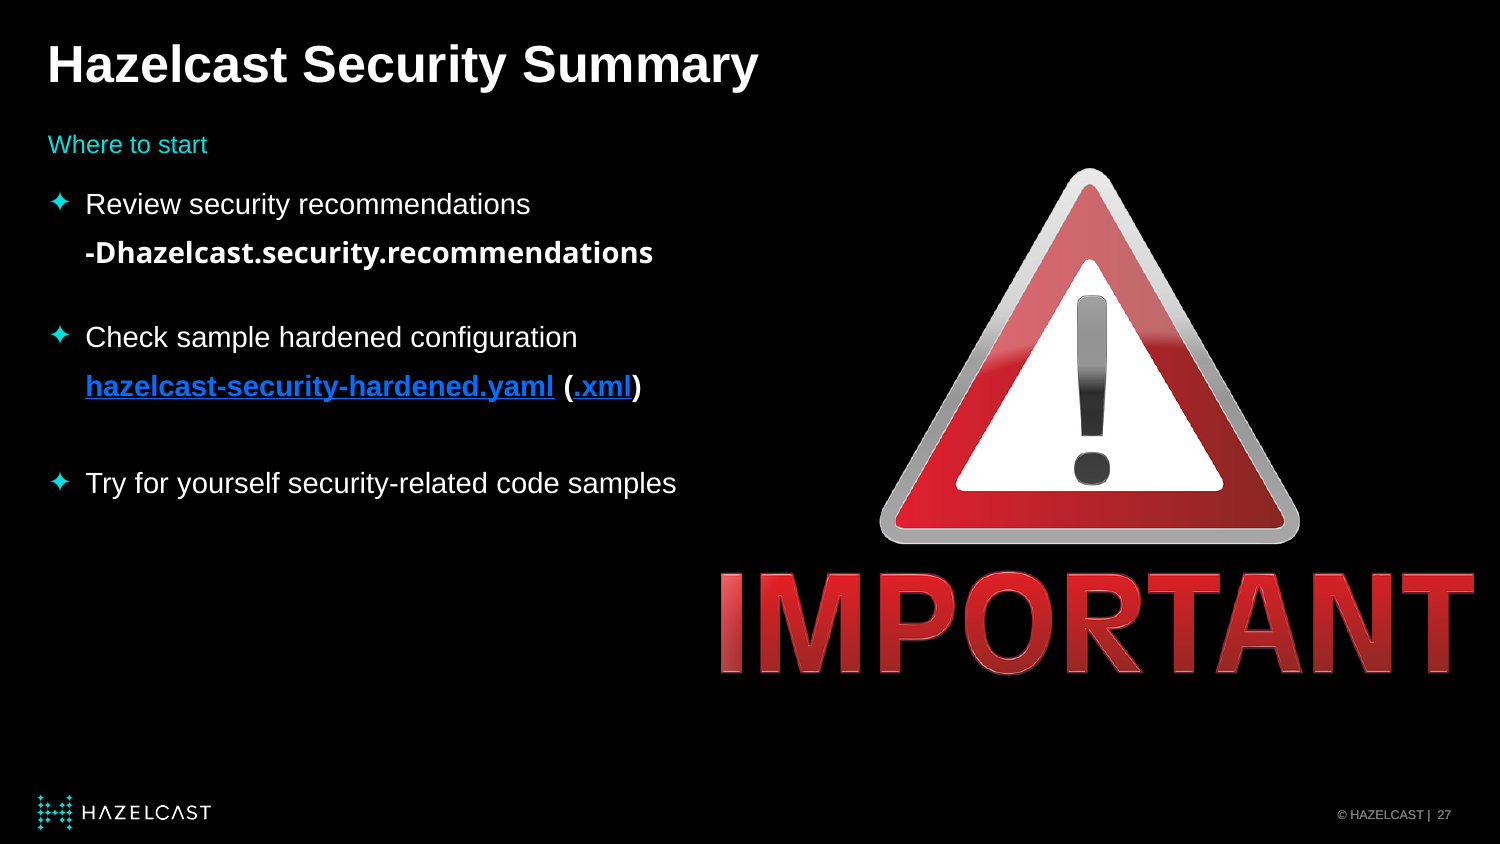

# Hazelcast Security Summary
Where to start
Review security recommendations
-Dhazelcast.security.recommendations
Check sample hardened configuration
hazelcast-security-hardened.yaml (.xml)
Try for yourself security-related code samples